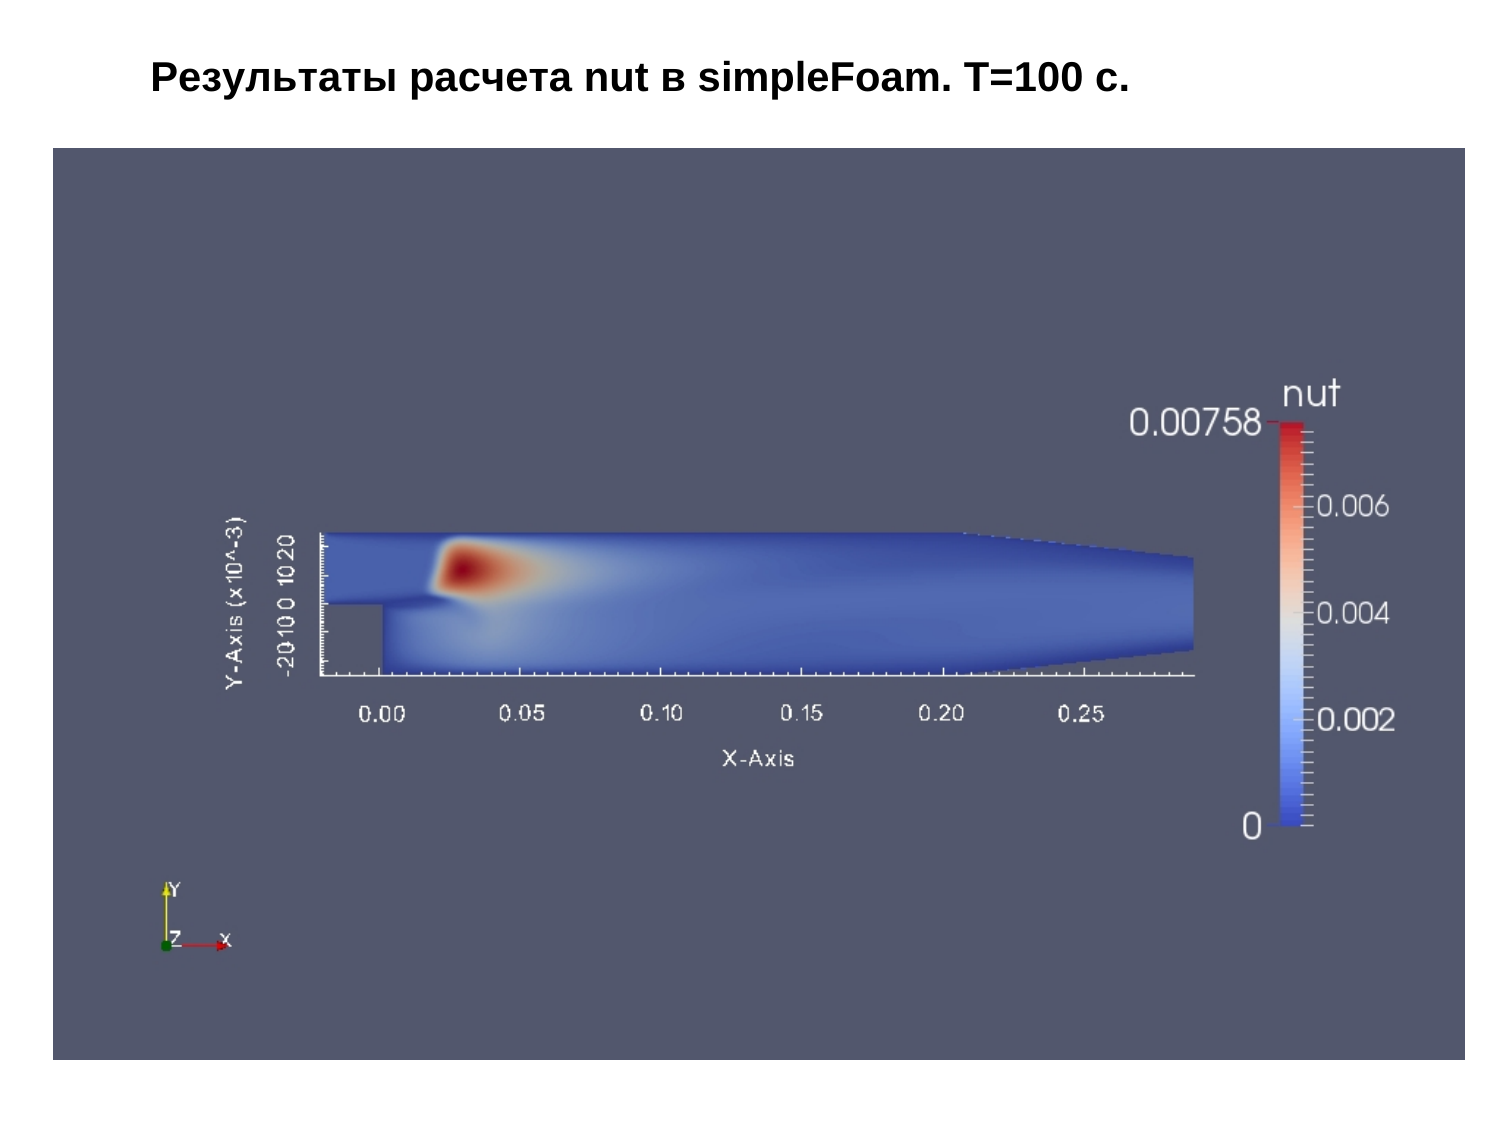

Результаты расчета nut в simpleFoam. T=100 с.